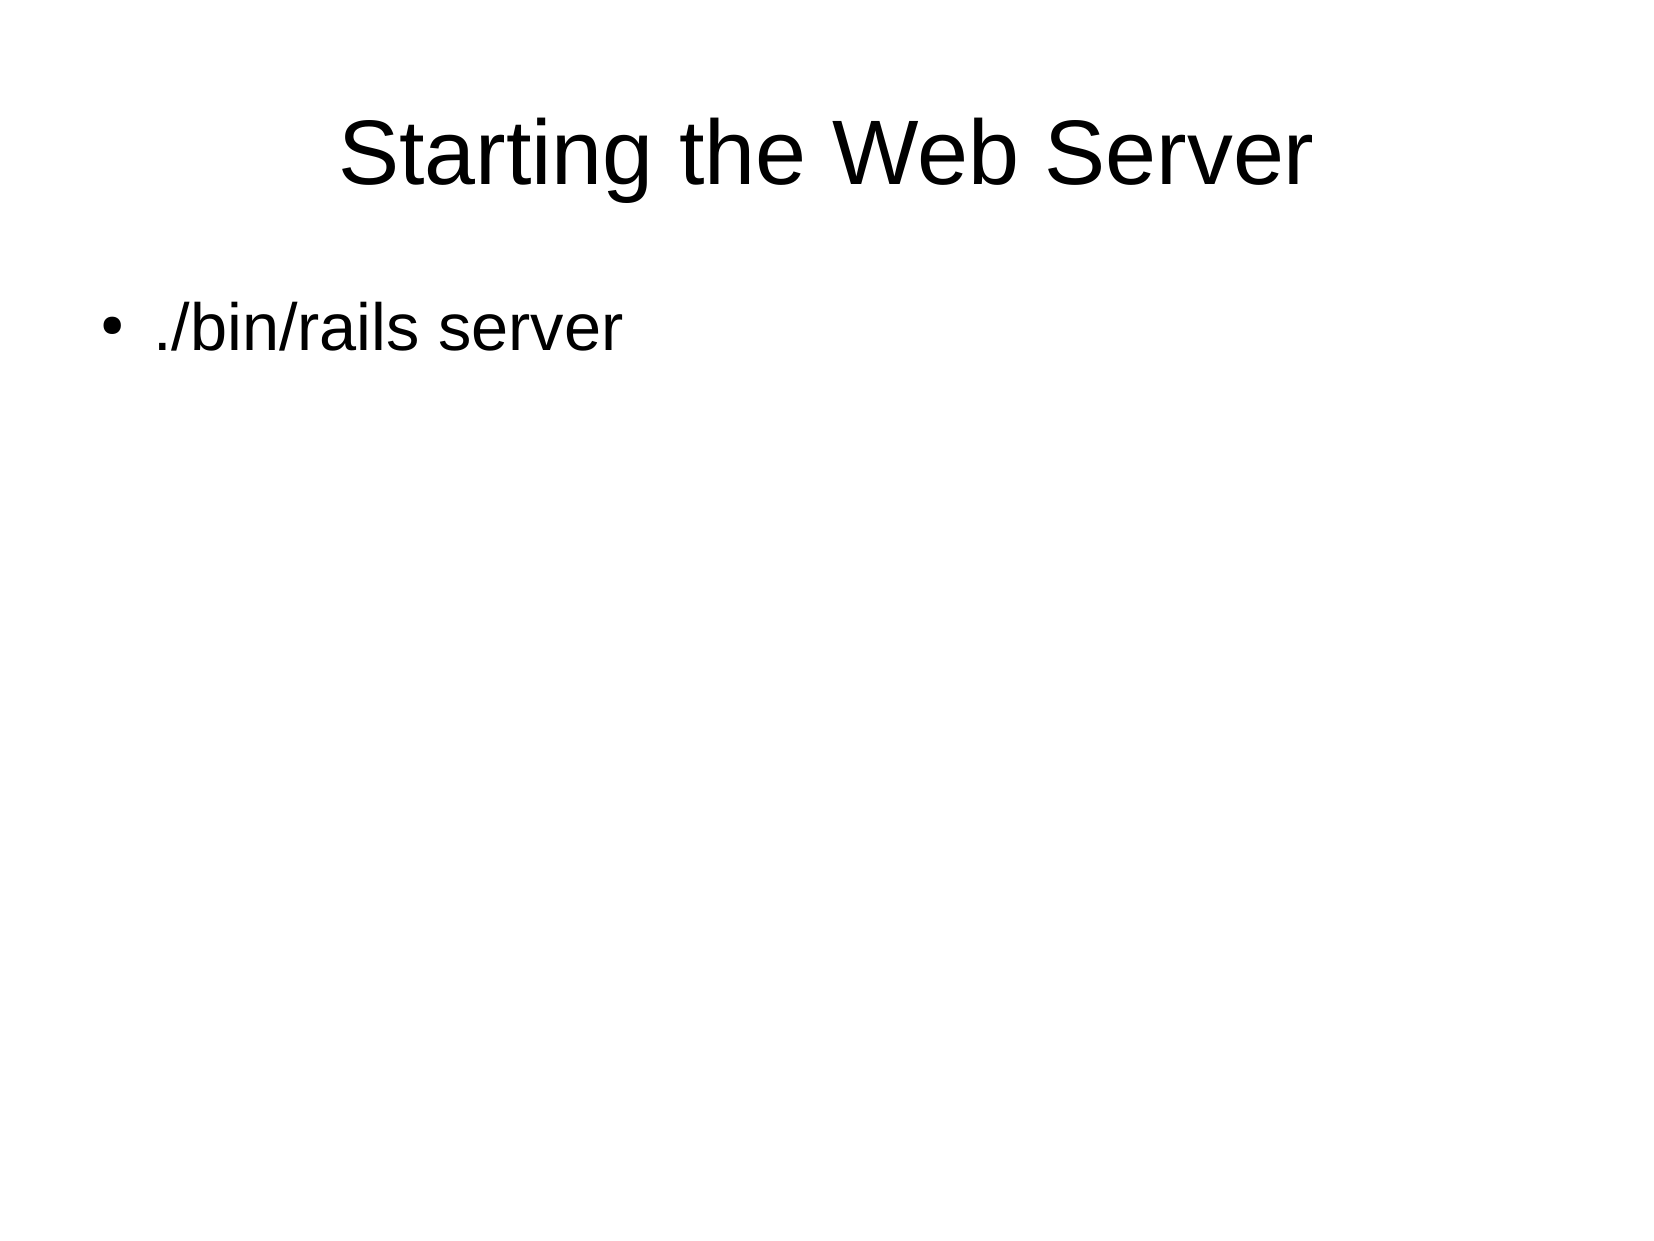

# Starting the Web Server
./bin/rails server